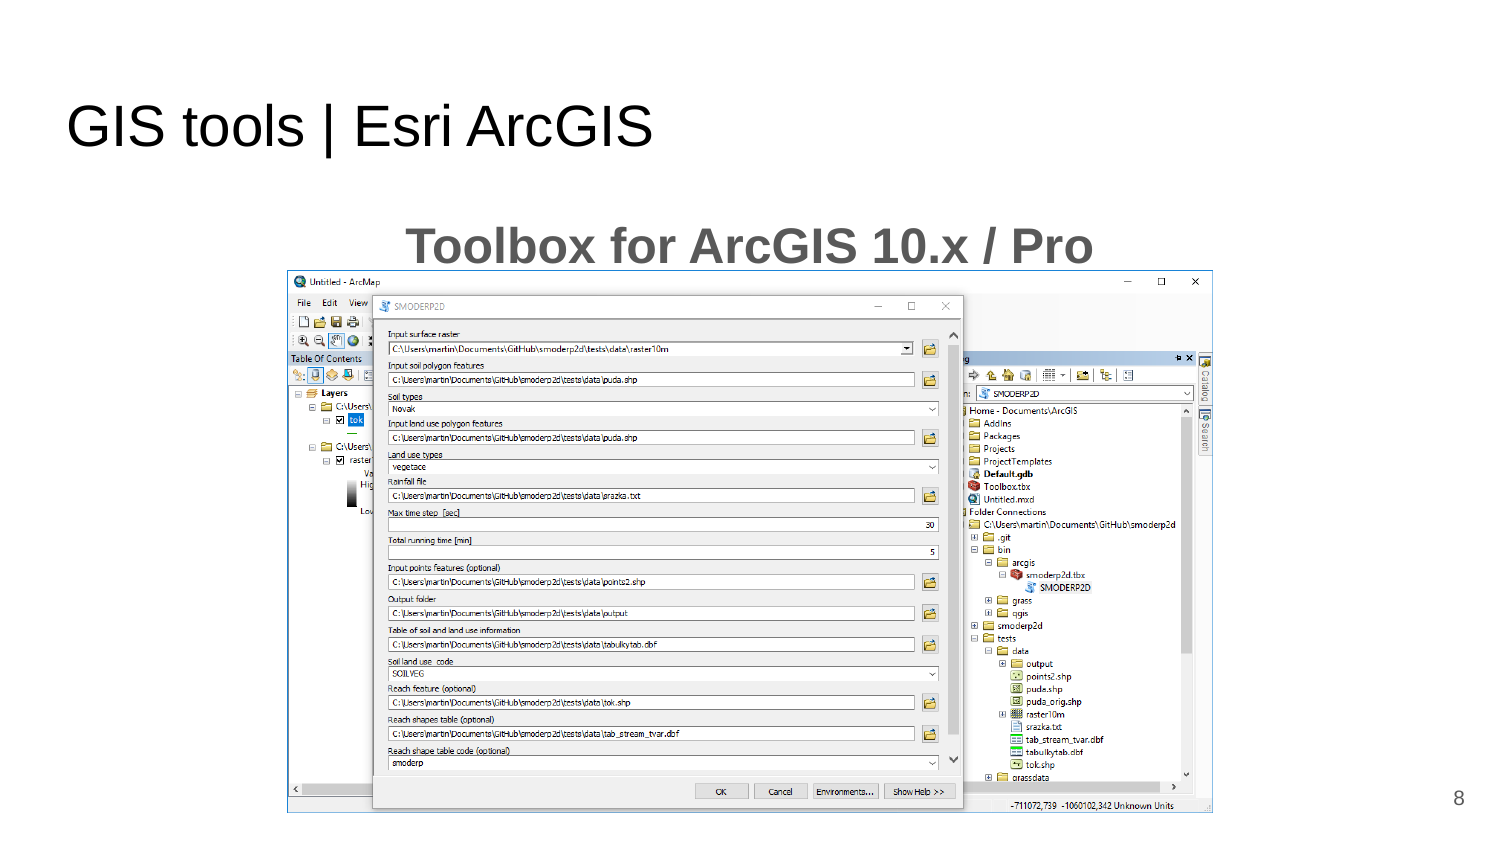

# GIS tools | Esri ArcGIS
Toolbox for ArcGIS 10.x / Pro